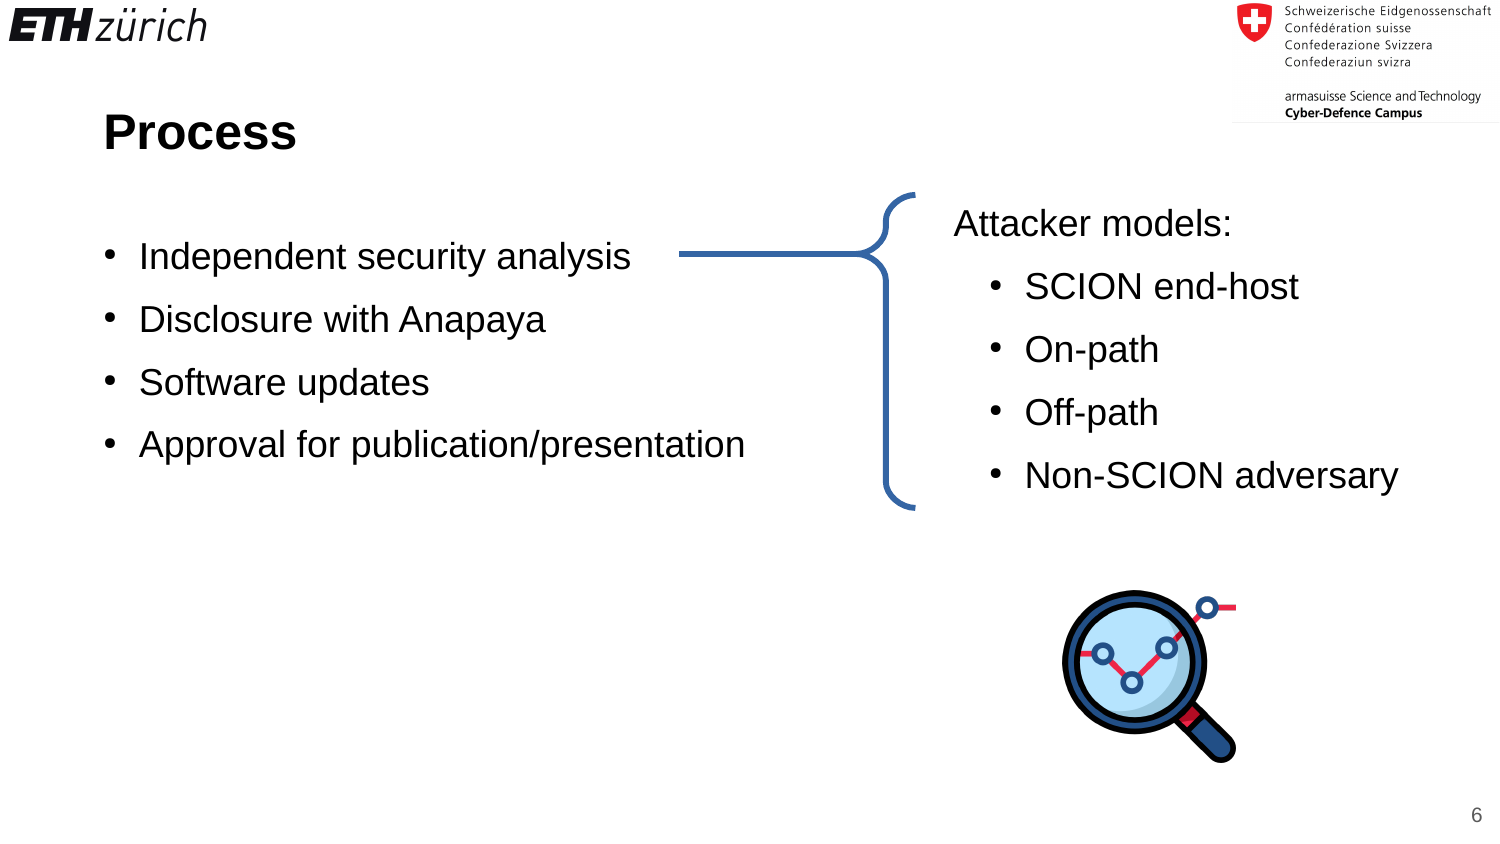

Process
Attacker models:
SCION end-host
On-path
Off-path
Non-SCION adversary
Independent security analysis
Disclosure with Anapaya
Software updates
Approval for publication/presentation
6